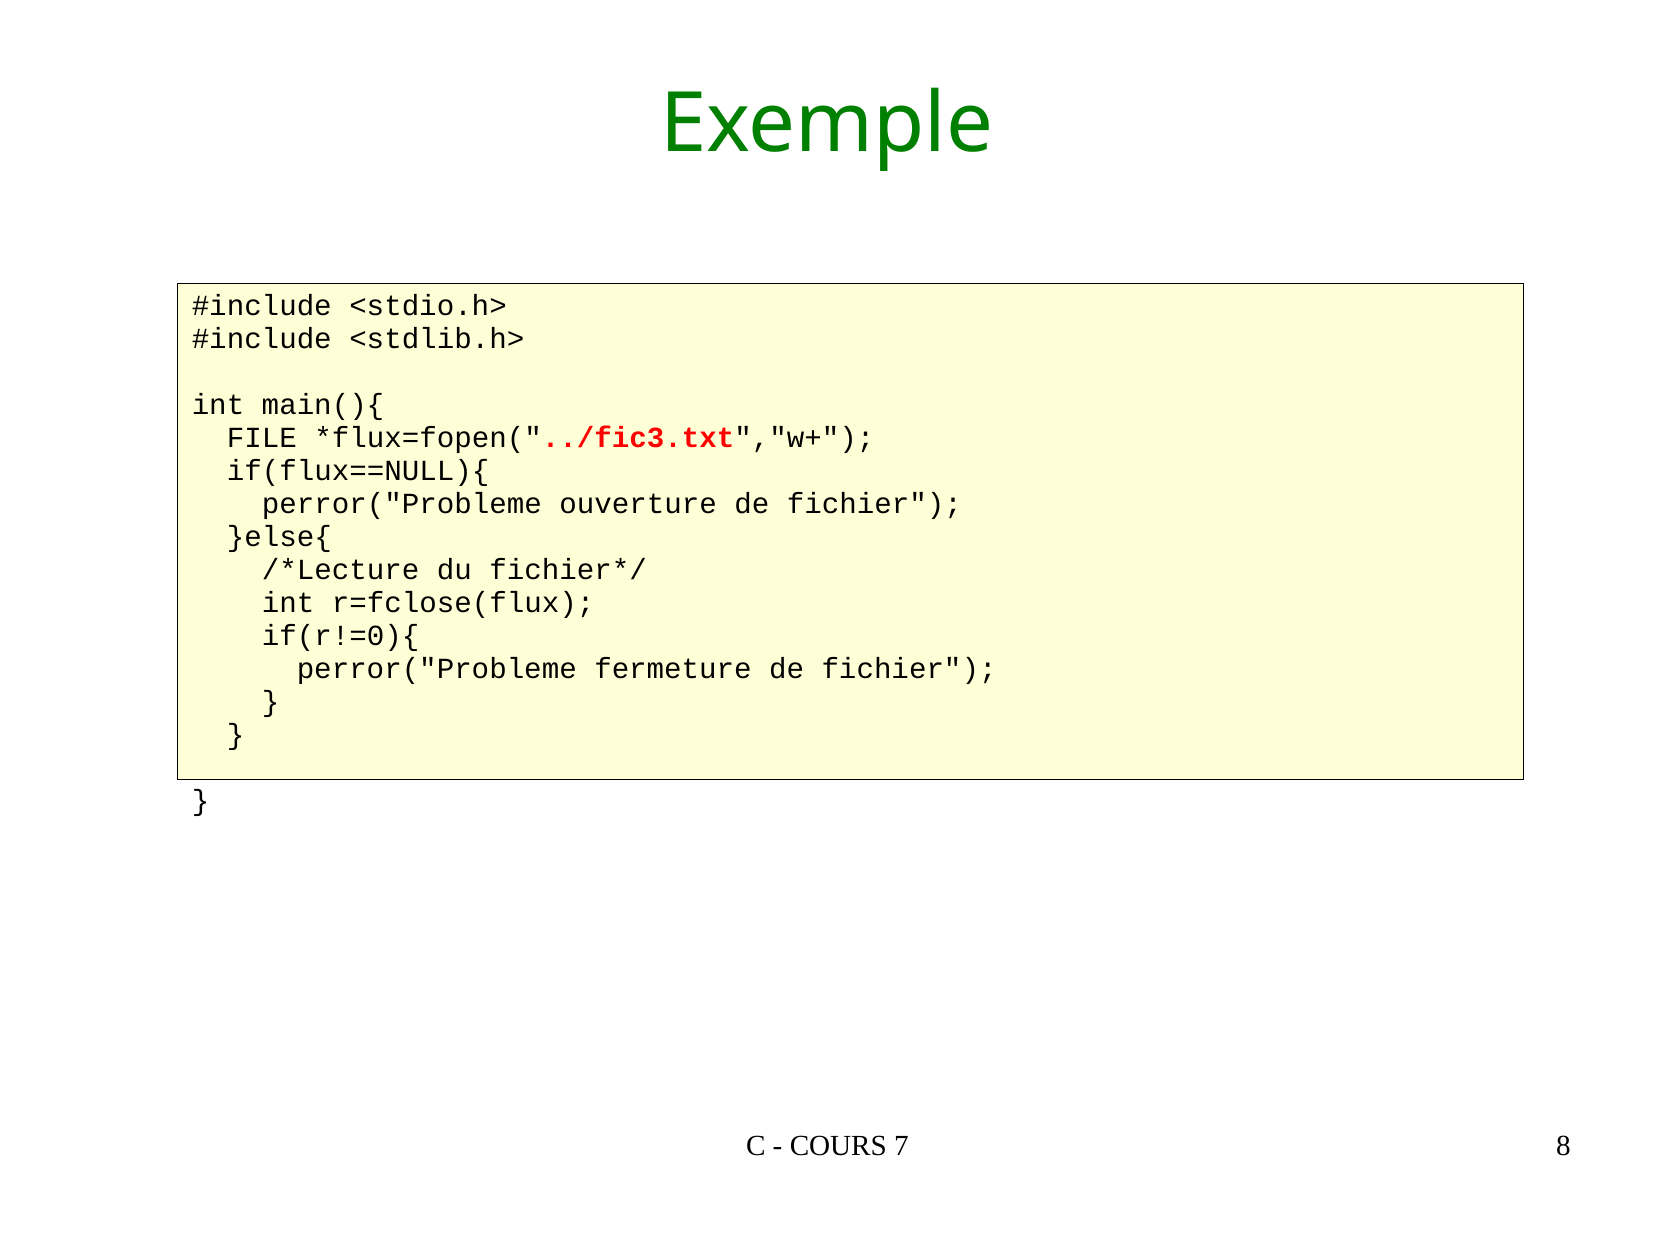

# Exemple
#include <stdio.h>
#include <stdlib.h>
int main(){
 FILE *flux=fopen("../fic3.txt","w+");
 if(flux==NULL){
 perror("Probleme ouverture de fichier");
 }else{
 /*Lecture du fichier*/
 int r=fclose(flux);
 if(r!=0){
 perror("Probleme fermeture de fichier");
 }
 }
}
C - COURS 7
8